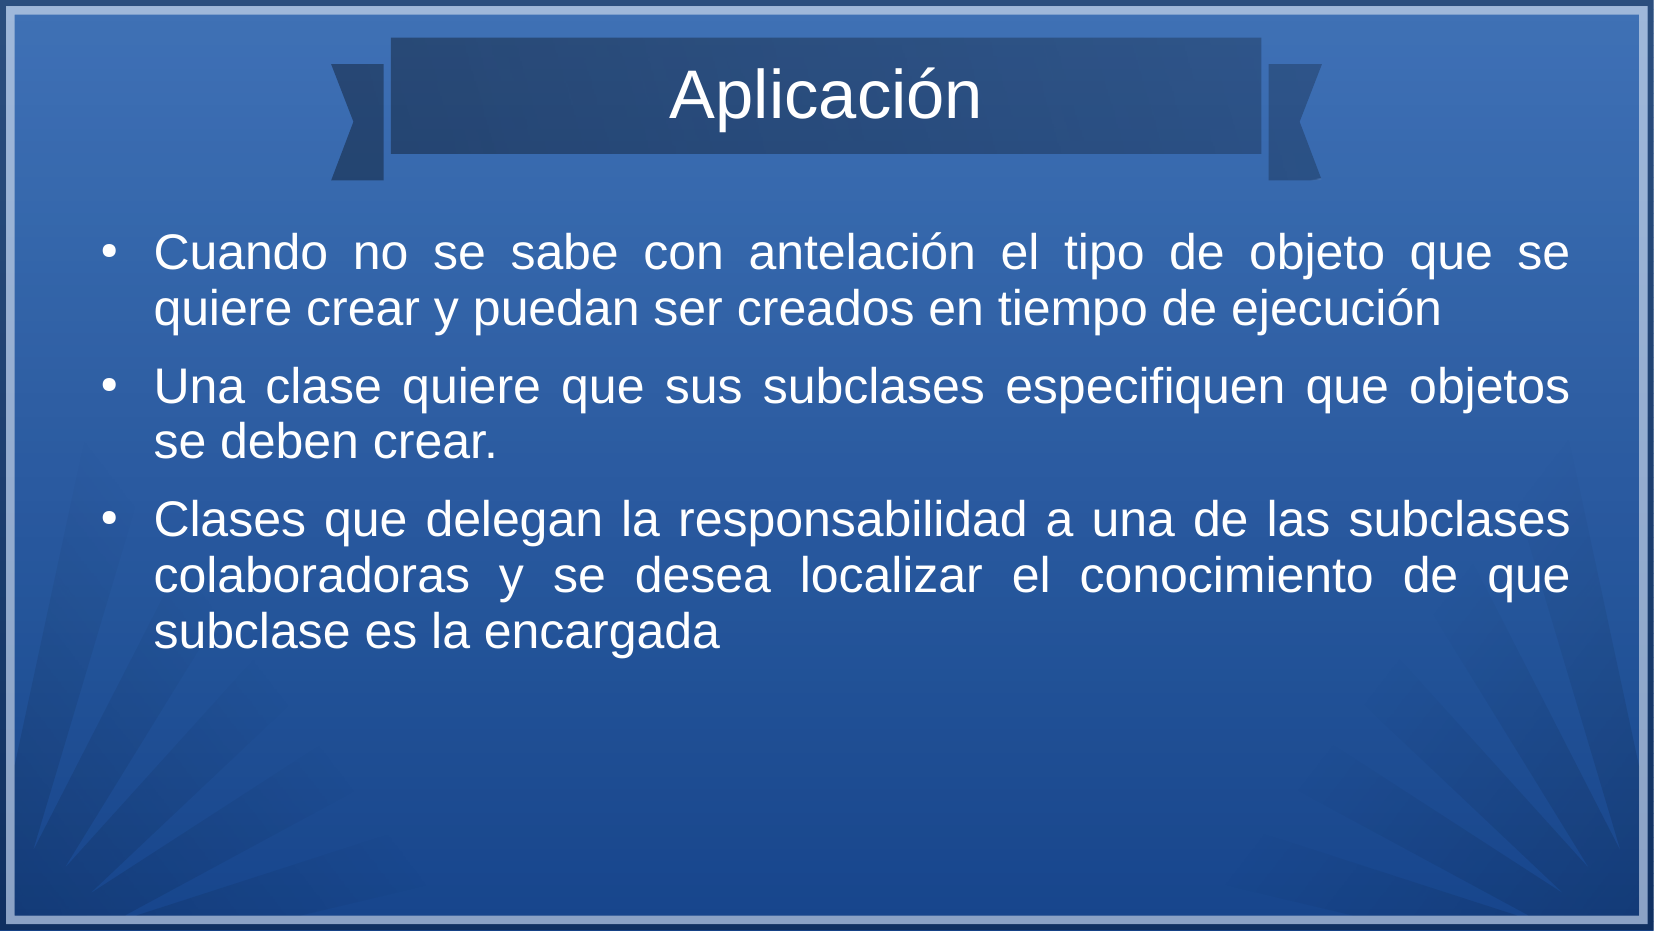

# Aplicación
Cuando no se sabe con antelación el tipo de objeto que se quiere crear y puedan ser creados en tiempo de ejecución
Una clase quiere que sus subclases especifiquen que objetos se deben crear.
Clases que delegan la responsabilidad a una de las subclases colaboradoras y se desea localizar el conocimiento de que subclase es la encargada